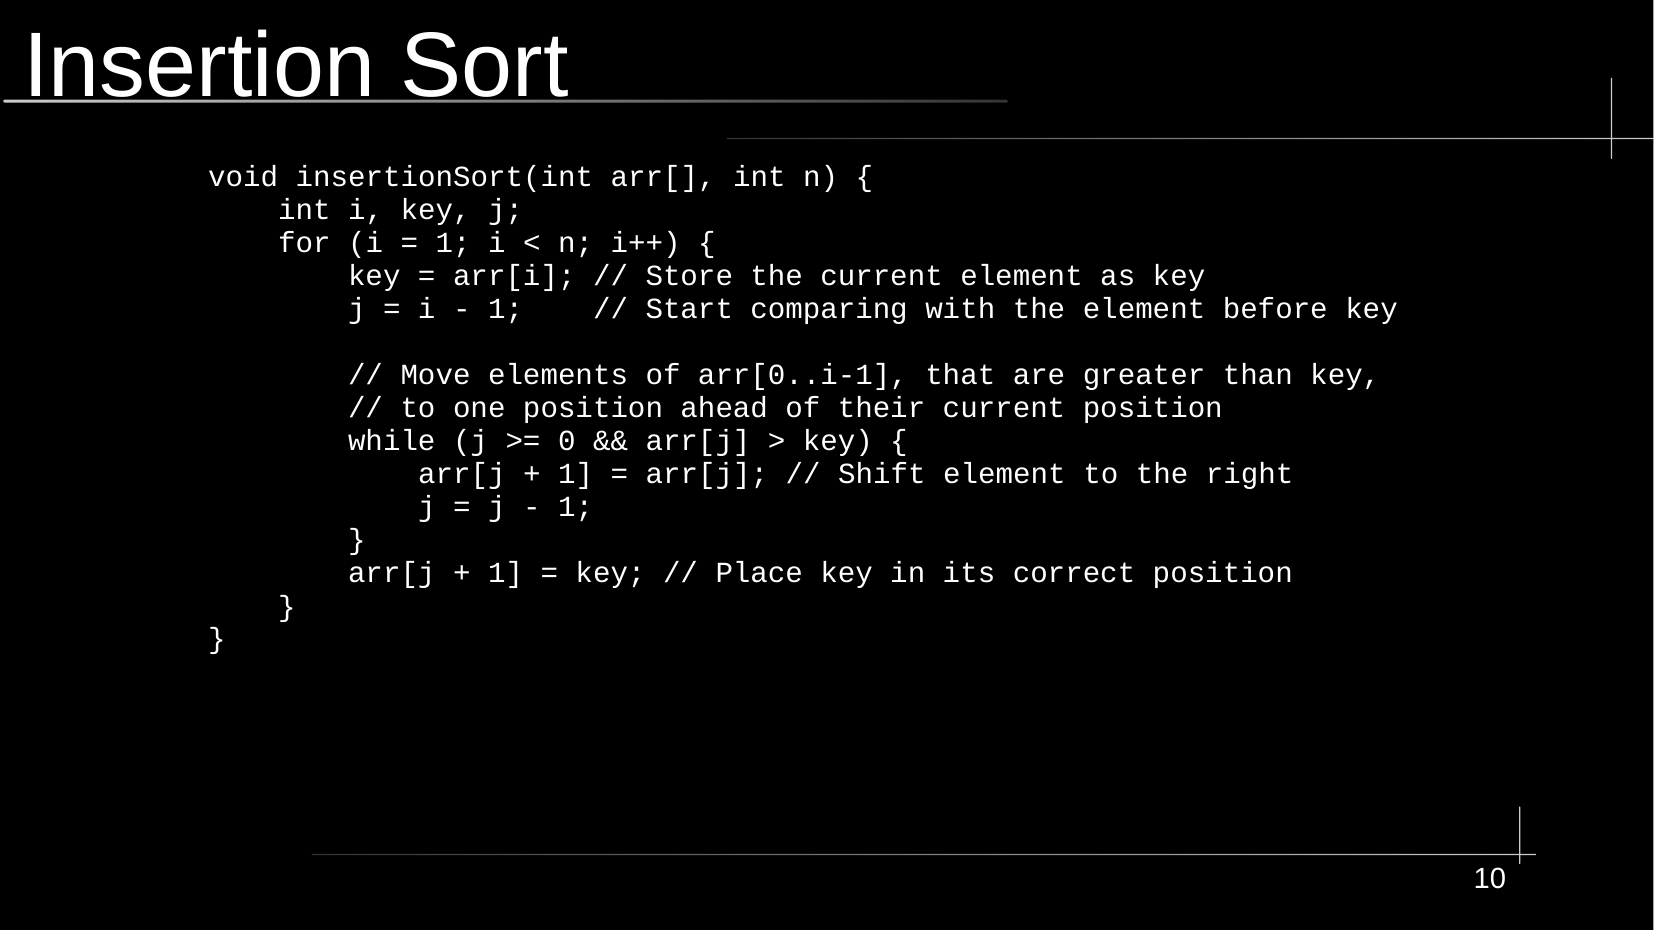

# Insertion Sort
void insertionSort(int arr[], int n) {
 int i, key, j;
 for (i = 1; i < n; i++) {
 key = arr[i]; // Store the current element as key
 j = i - 1; // Start comparing with the element before key
 // Move elements of arr[0..i-1], that are greater than key,
 // to one position ahead of their current position
 while (j >= 0 && arr[j] > key) {
 arr[j + 1] = arr[j]; // Shift element to the right
 j = j - 1;
 }
 arr[j + 1] = key; // Place key in its correct position
 }
}
10